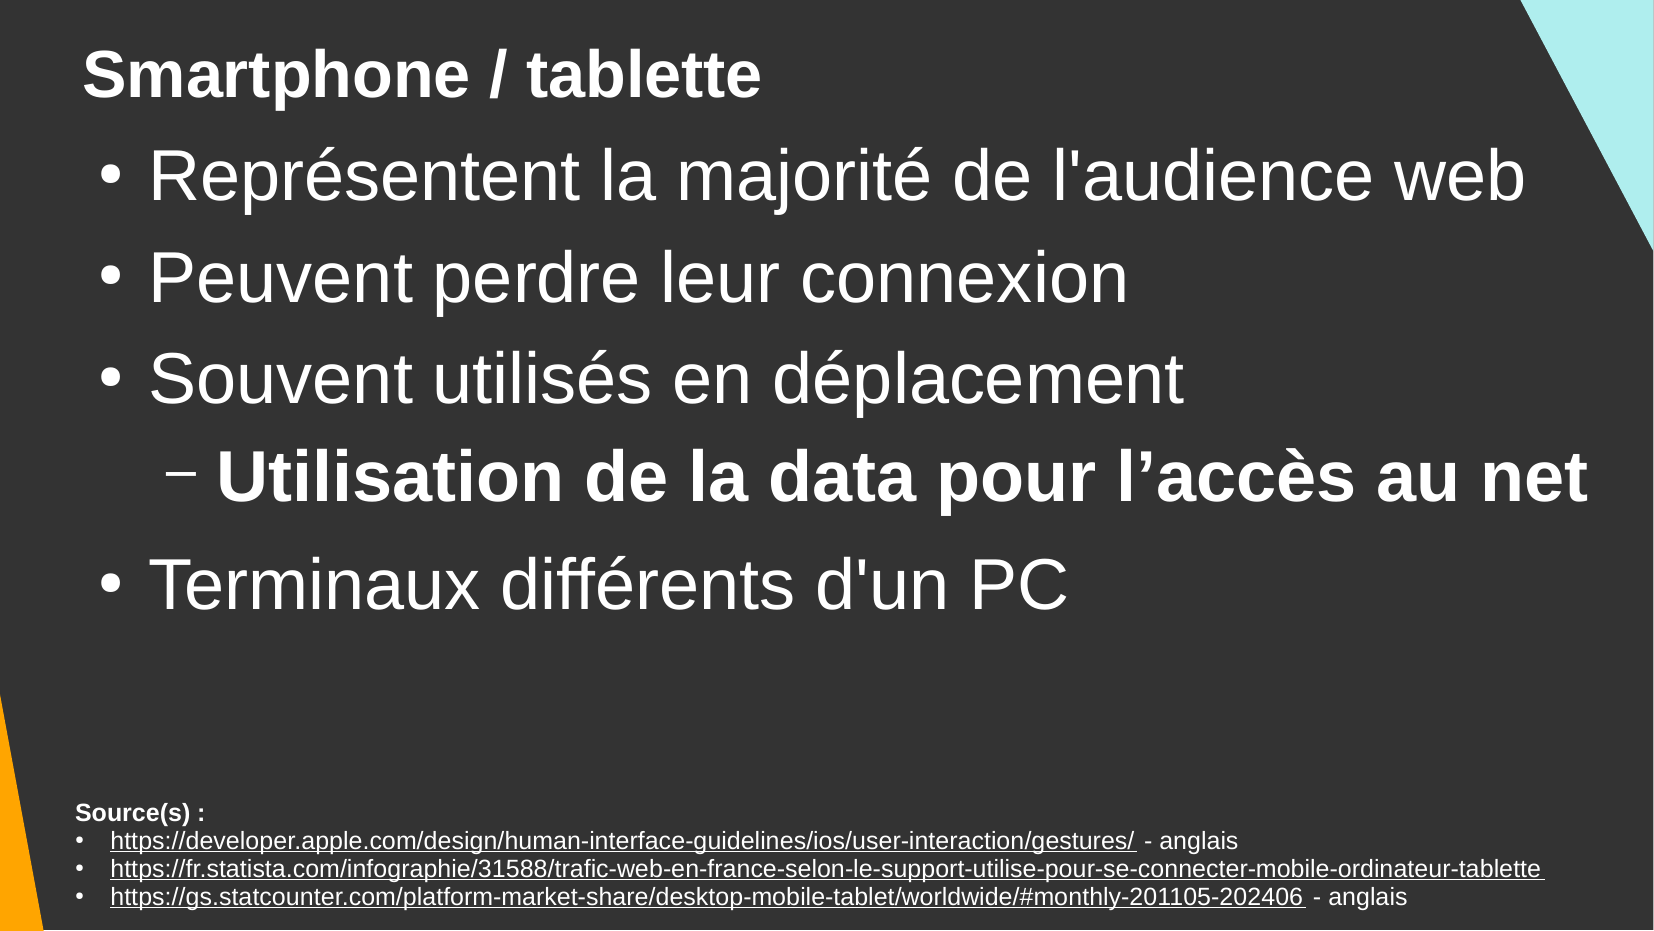

# Smartphone / tablette
Représentent la majorité de l'audience web
Peuvent perdre leur connexion
Souvent utilisés en déplacement
Utilisation de la data pour l’accès au net
Terminaux différents d'un PC
Source(s) :
https://developer.apple.com/design/human-interface-guidelines/ios/user-interaction/gestures/ - anglais
https://fr.statista.com/infographie/31588/trafic-web-en-france-selon-le-support-utilise-pour-se-connecter-mobile-ordinateur-tablette
https://gs.statcounter.com/platform-market-share/desktop-mobile-tablet/worldwide/#monthly-201105-202406 - anglais